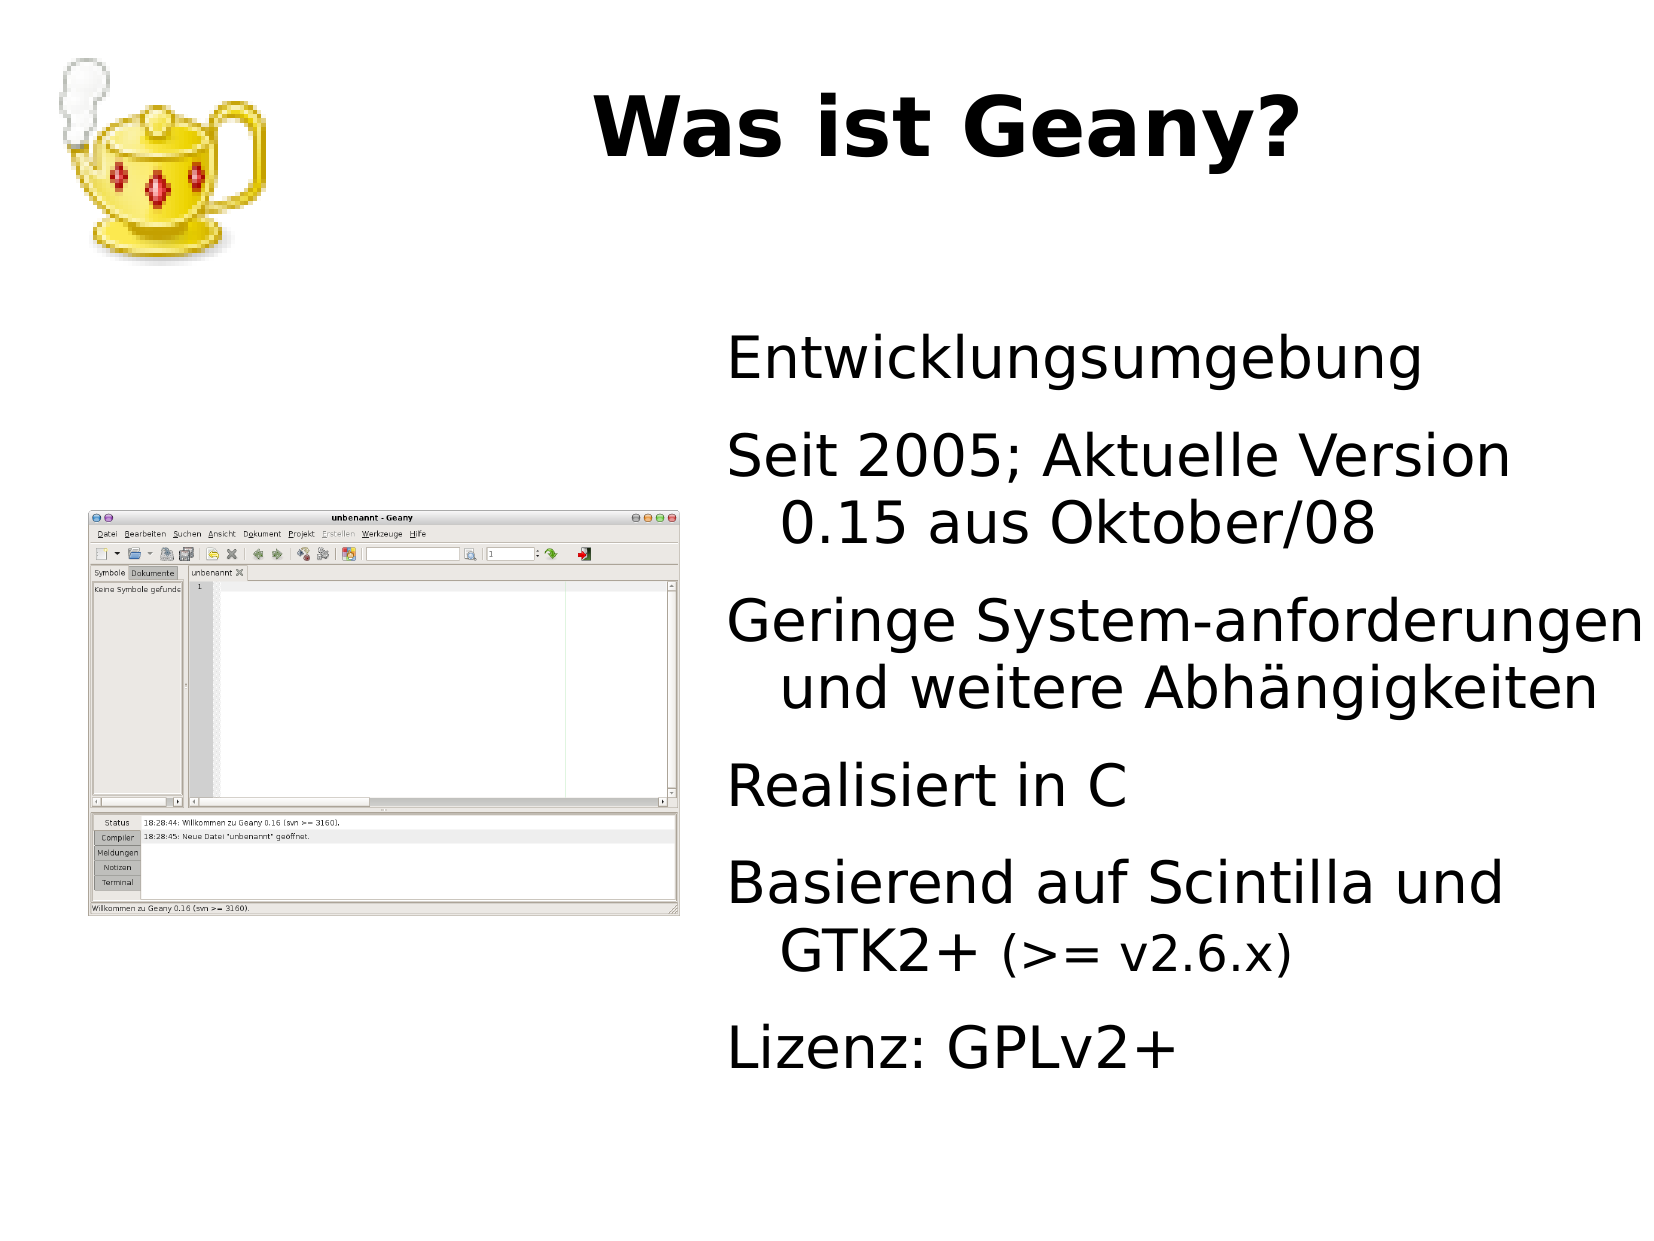

# Was ist Geany?
Entwicklungsumgebung
Seit 2005; Aktuelle Version 0.15 aus Oktober/08
Geringe System-anforderungen und weitere Abhängigkeiten
Realisiert in C
Basierend auf Scintilla und GTK2+ (>= v2.6.x)
Lizenz: GPLv2+